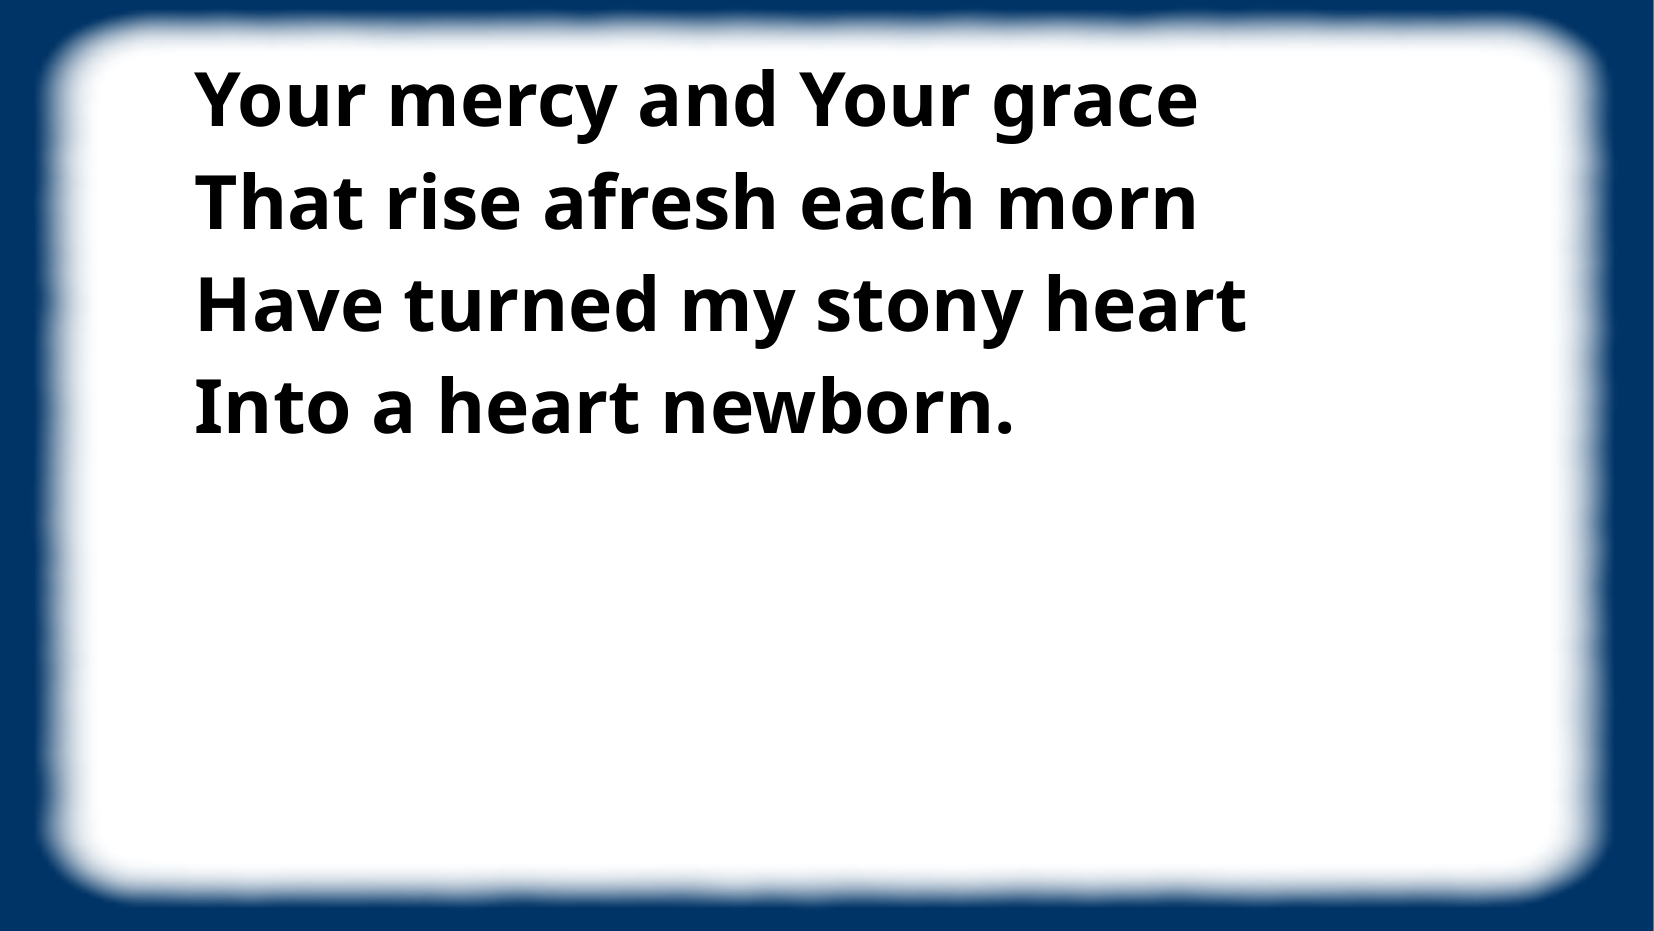

Your mercy and Your grace
 That rise afresh each morn
 Have turned my stony heart
 Into a heart newborn.